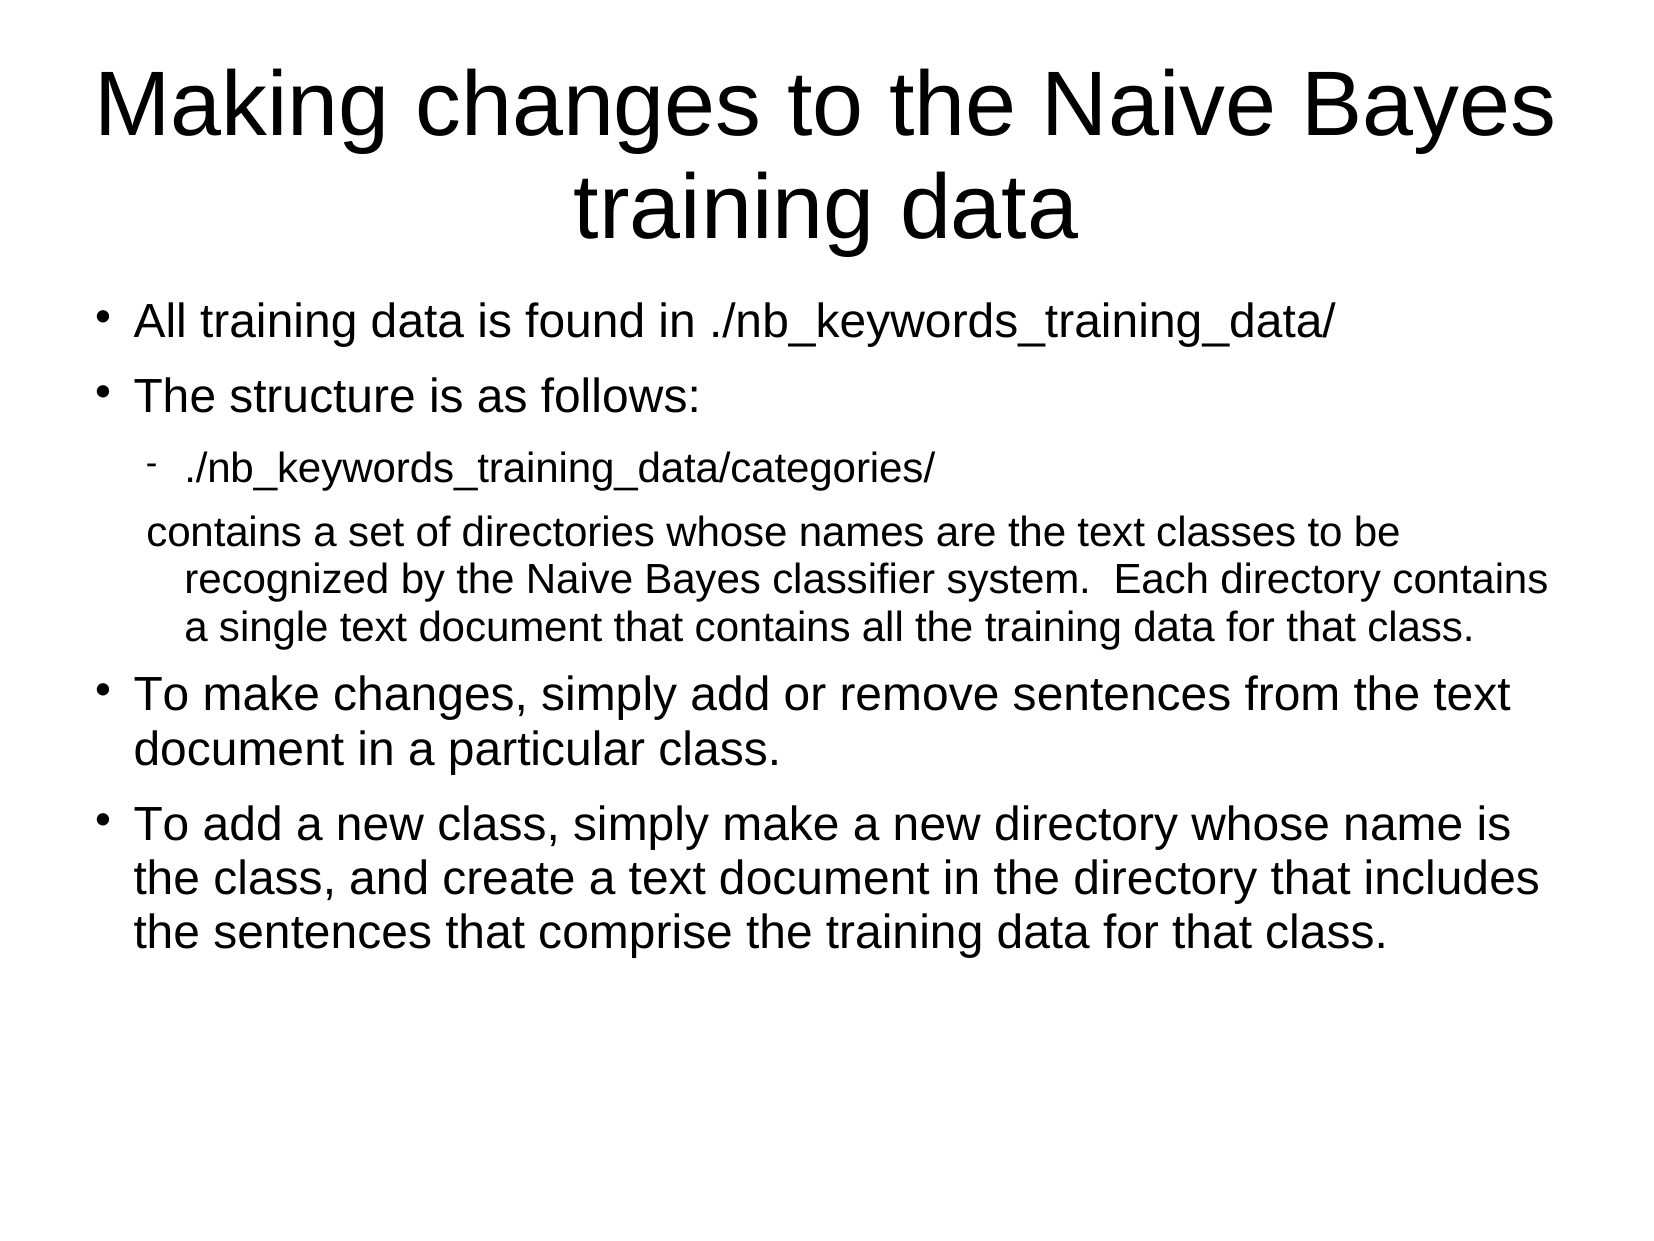

# Making changes to the Naive Bayes training data
All training data is found in ./nb_keywords_training_data/
The structure is as follows:
./nb_keywords_training_data/categories/
contains a set of directories whose names are the text classes to be recognized by the Naive Bayes classifier system. Each directory contains a single text document that contains all the training data for that class.
To make changes, simply add or remove sentences from the text document in a particular class.
To add a new class, simply make a new directory whose name is the class, and create a text document in the directory that includes the sentences that comprise the training data for that class.